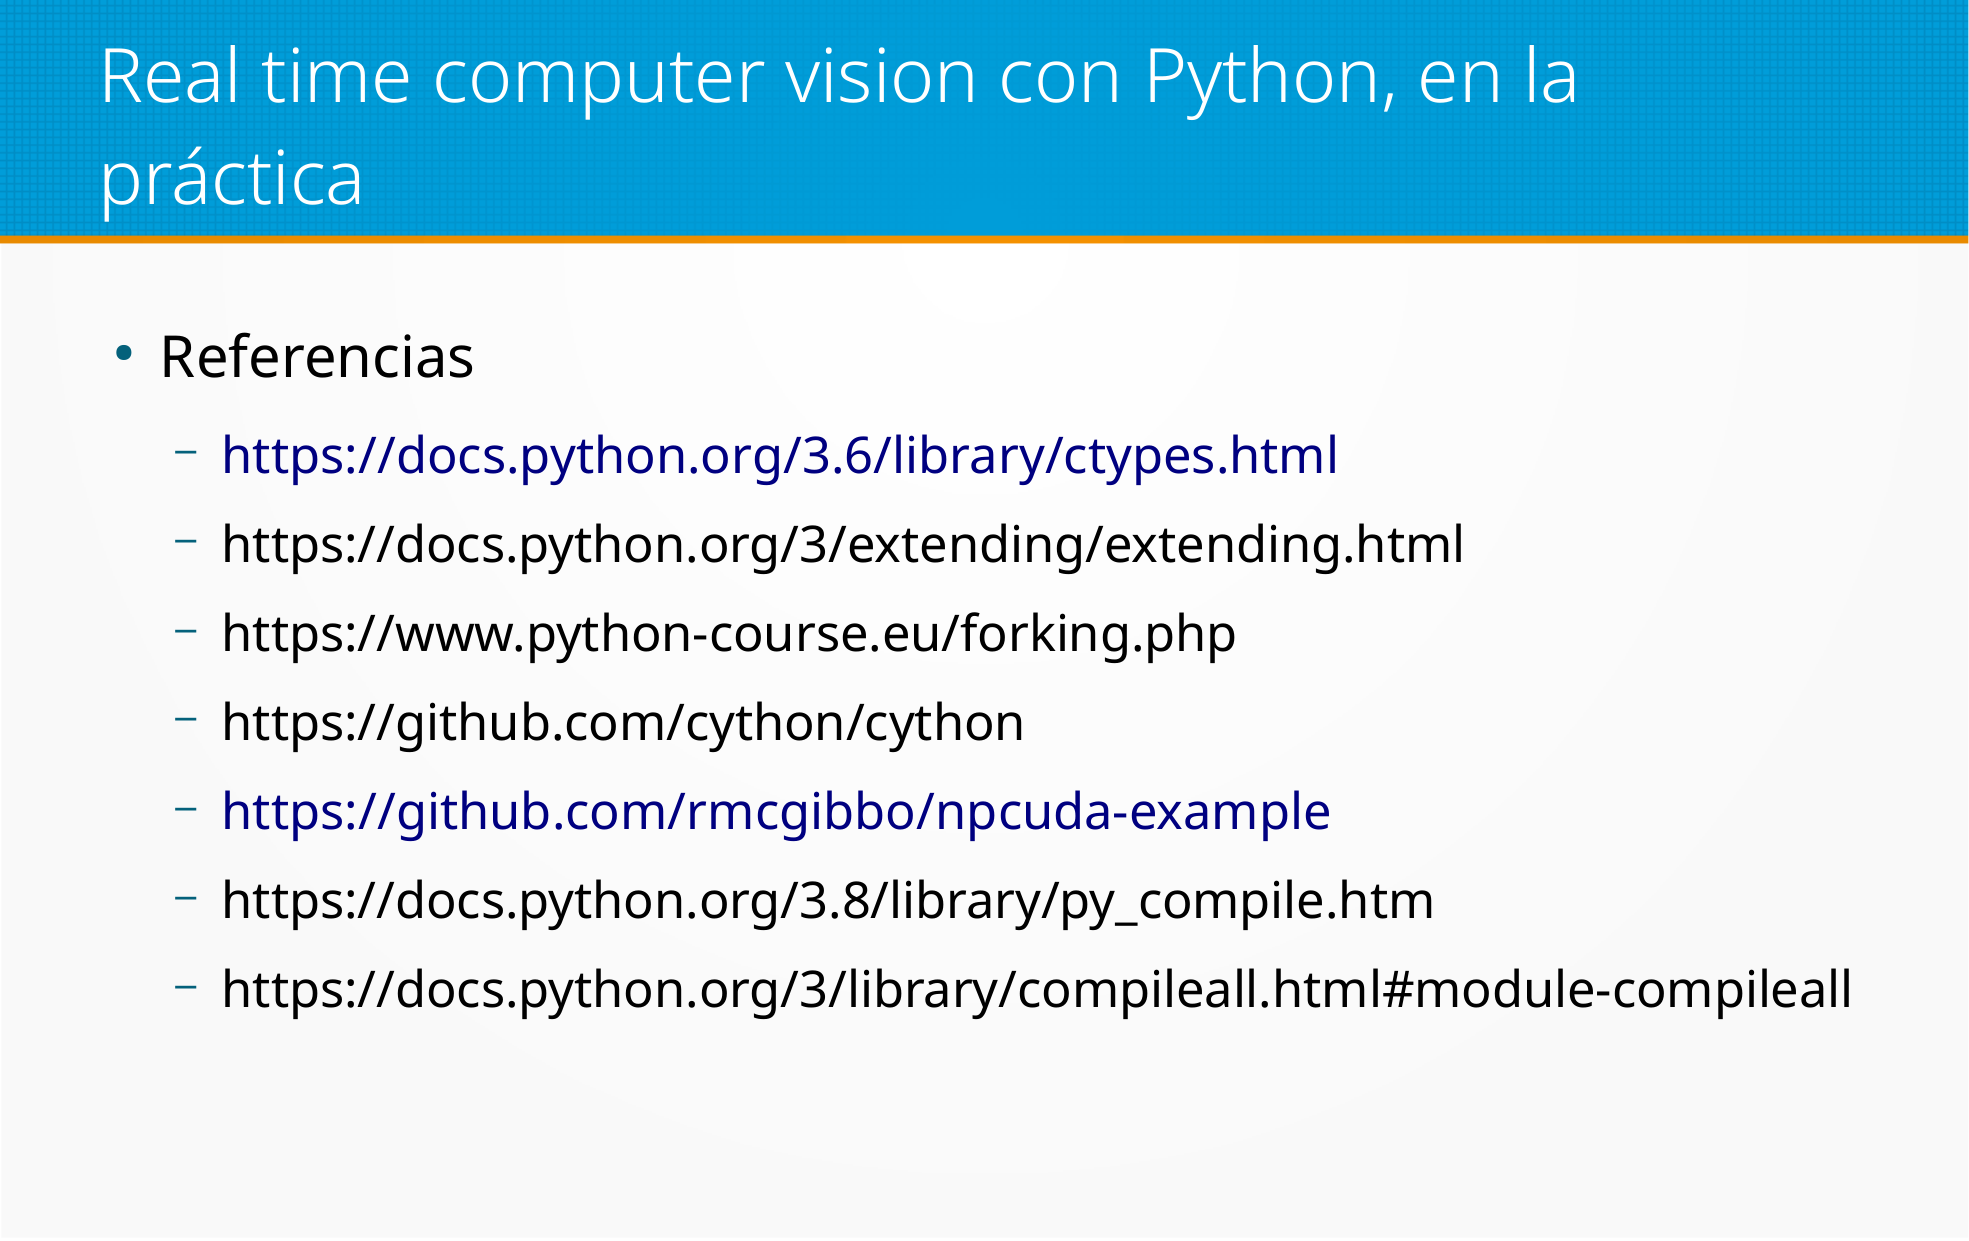

# Real time computer vision con Python, en la práctica
Referencias
https://docs.python.org/3.6/library/ctypes.html
https://docs.python.org/3/extending/extending.html
https://www.python-course.eu/forking.php
https://github.com/cython/cython
https://github.com/rmcgibbo/npcuda-example
https://docs.python.org/3.8/library/py_compile.htm
https://docs.python.org/3/library/compileall.html#module-compileall